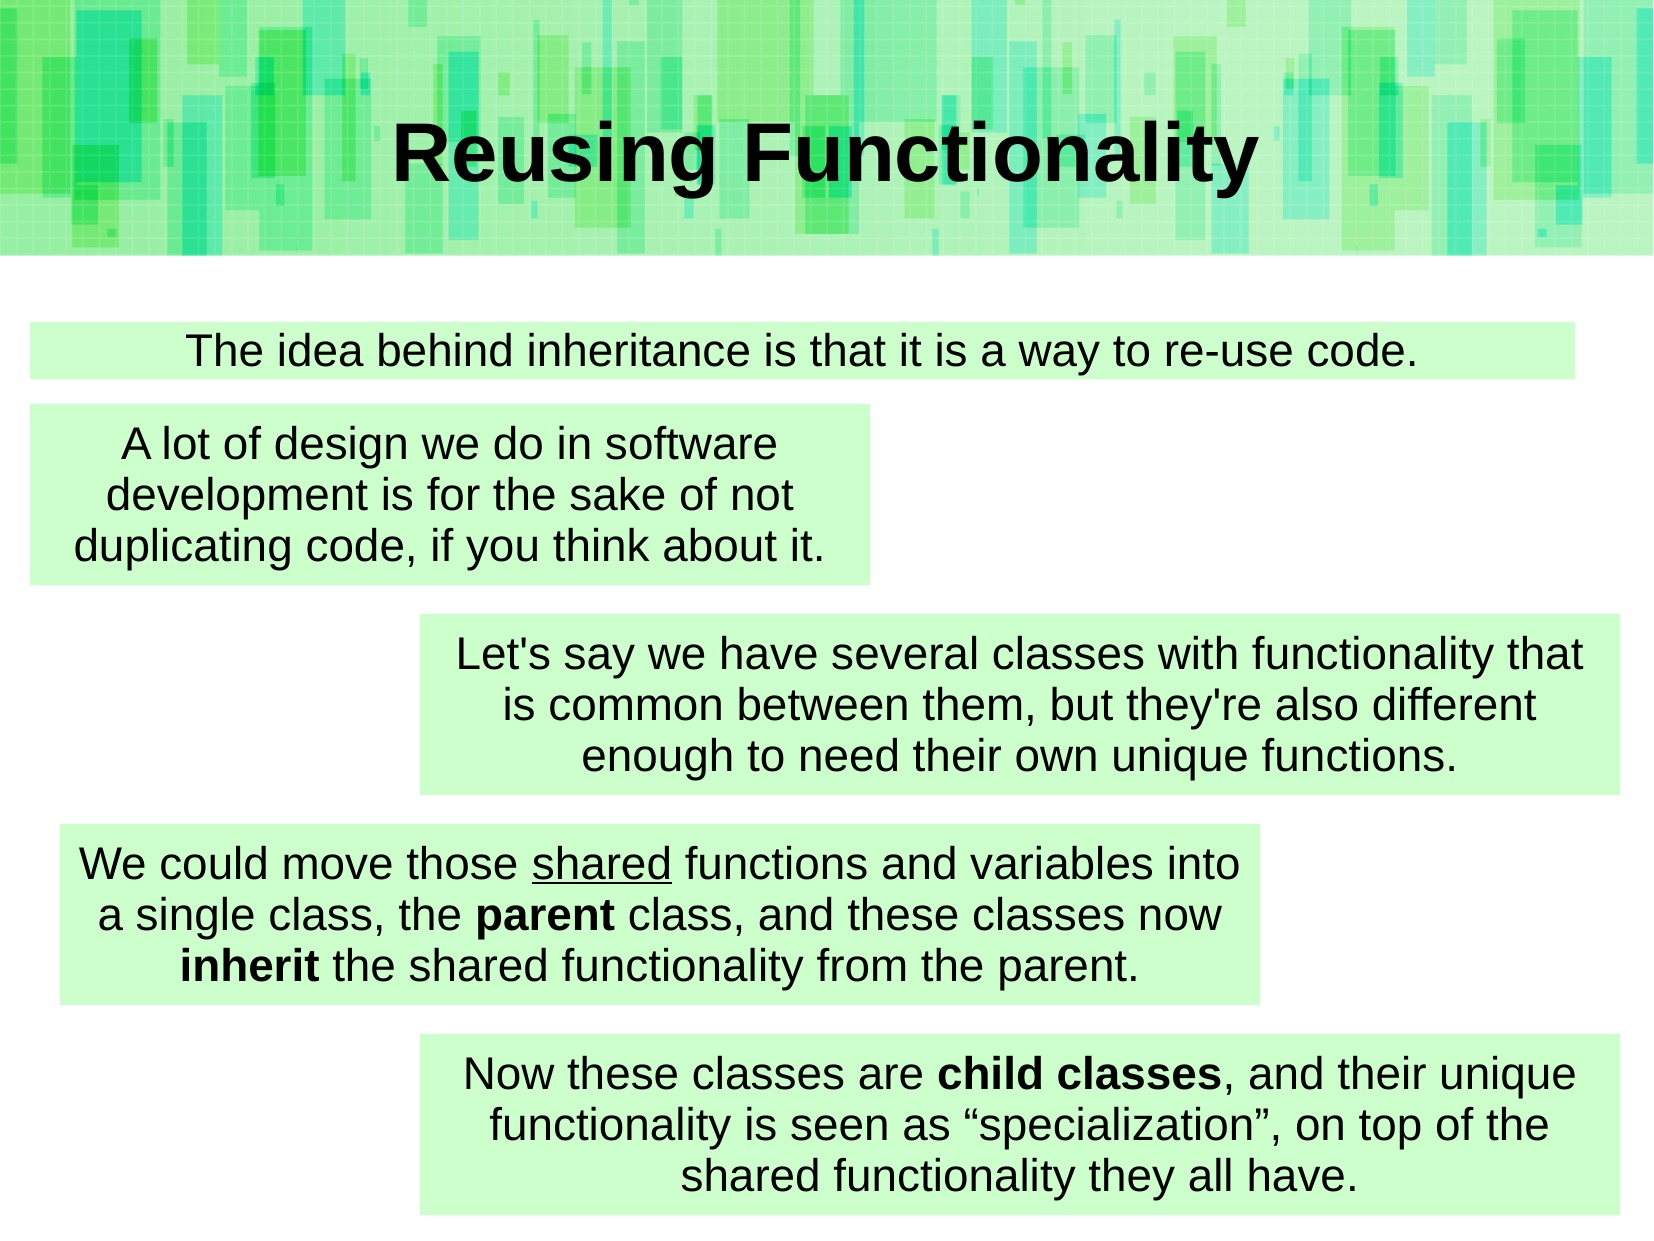

# Reusing Functionality
The idea behind inheritance is that it is a way to re-use code.
A lot of design we do in software development is for the sake of not duplicating code, if you think about it.
Let's say we have several classes with functionality that is common between them, but they're also different enough to need their own unique functions.
We could move those shared functions and variables into a single class, the parent class, and these classes now inherit the shared functionality from the parent.
Now these classes are child classes, and their unique functionality is seen as “specialization”, on top of the shared functionality they all have.